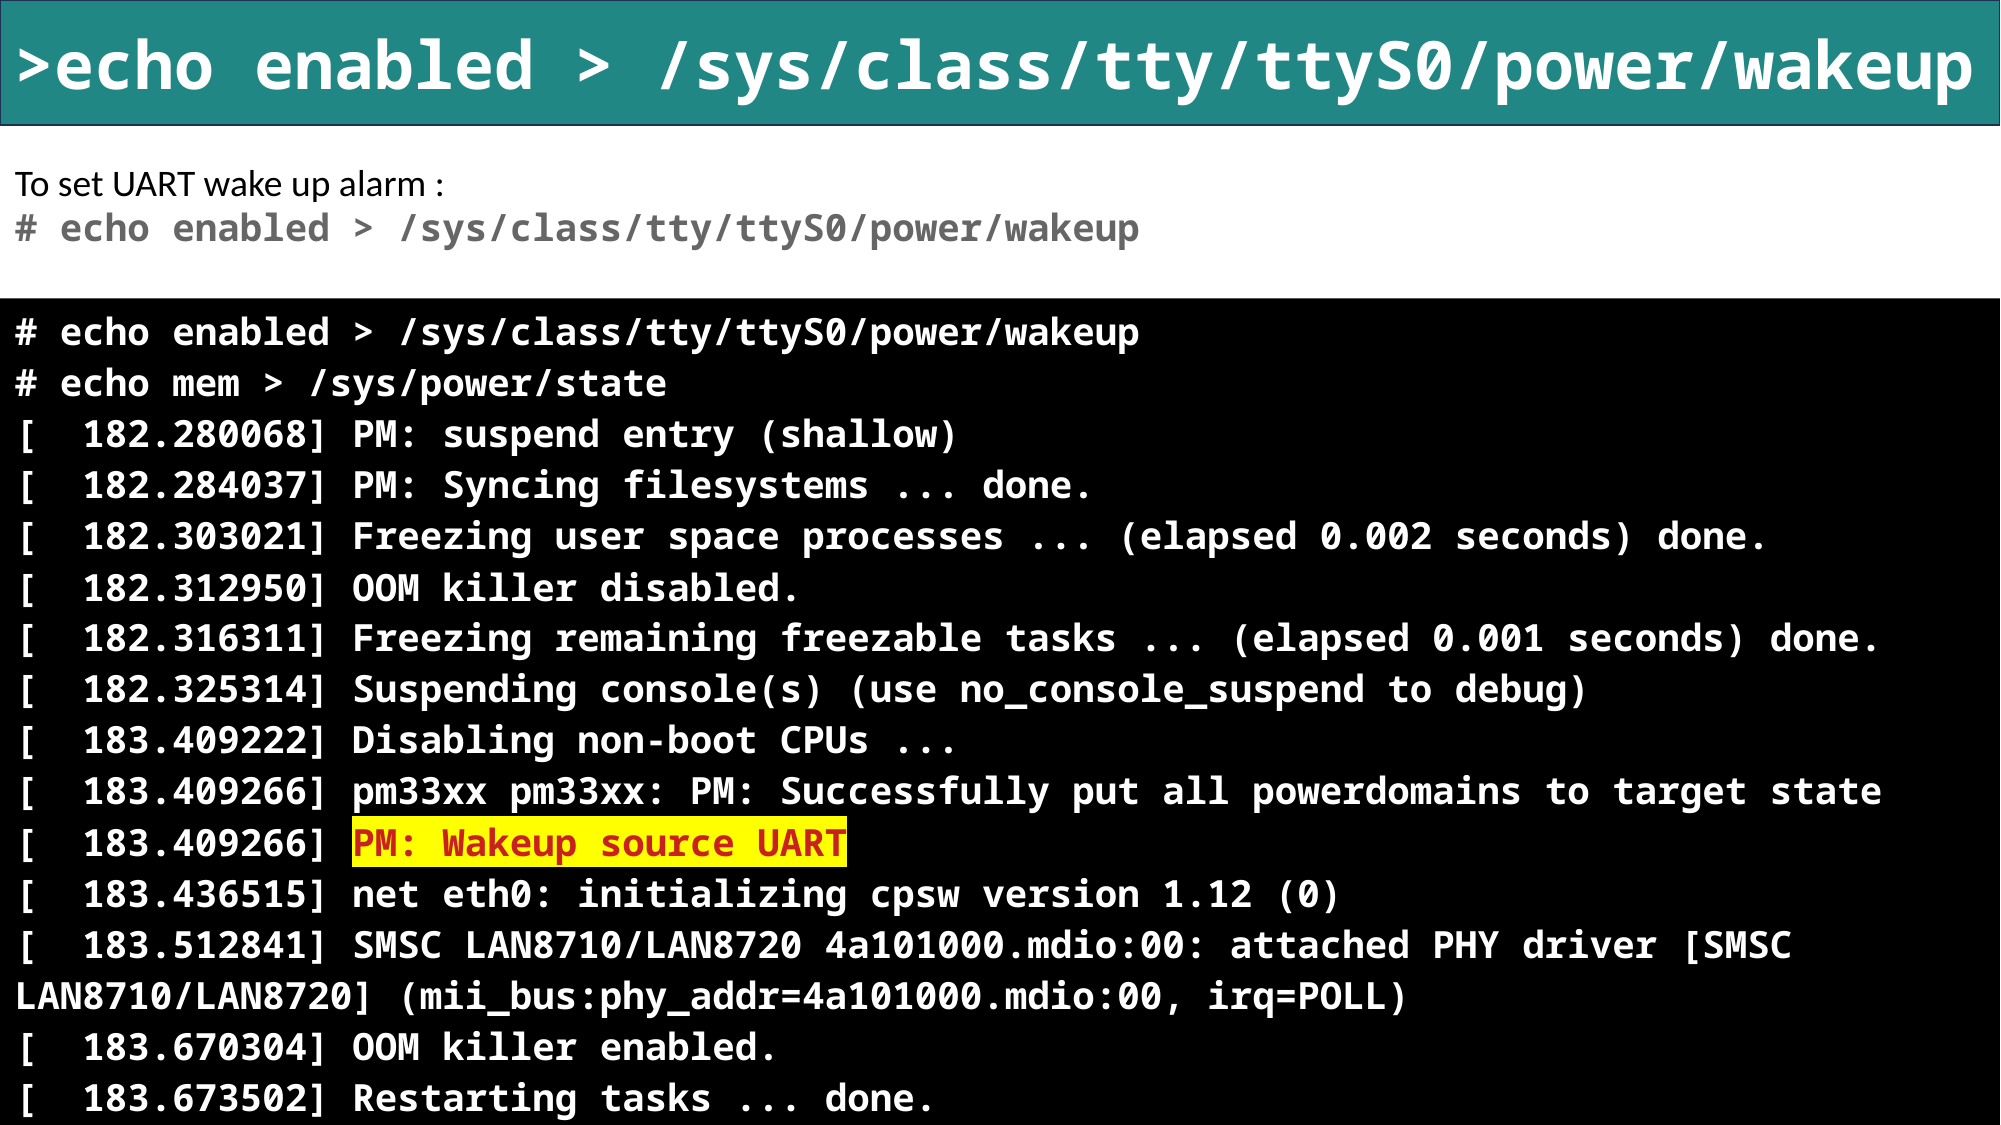

>echo enabled > /sys/class/tty/ttyS0/power/wakeup
To set UART wake up alarm :
# echo enabled > /sys/class/tty/ttyS0/power/wakeup
# echo enabled > /sys/class/tty/ttyS0/power/wakeup
# echo mem > /sys/power/state
[ 182.280068] PM: suspend entry (shallow)
[ 182.284037] PM: Syncing filesystems ... done.
[ 182.303021] Freezing user space processes ... (elapsed 0.002 seconds) done.
[ 182.312950] OOM killer disabled.
[ 182.316311] Freezing remaining freezable tasks ... (elapsed 0.001 seconds) done.
[ 182.325314] Suspending console(s) (use no_console_suspend to debug)
[ 183.409222] Disabling non-boot CPUs ...
[ 183.409266] pm33xx pm33xx: PM: Successfully put all powerdomains to target state
[ 183.409266] PM: Wakeup source UART
[ 183.436515] net eth0: initializing cpsw version 1.12 (0)
[ 183.512841] SMSC LAN8710/LAN8720 4a101000.mdio:00: attached PHY driver [SMSC LAN8710/LAN8720] (mii_bus:phy_addr=4a101000.mdio:00, irq=POLL)
[ 183.670304] OOM killer enabled.
[ 183.673502] Restarting tasks ... done.
[ 183.708462] PM: suspend exit
Hossein Lachini | eLachini@gmail.com | eLeWiz.com | linkedin.com/in/Hossein-Lachini | E-LUG | 29/30